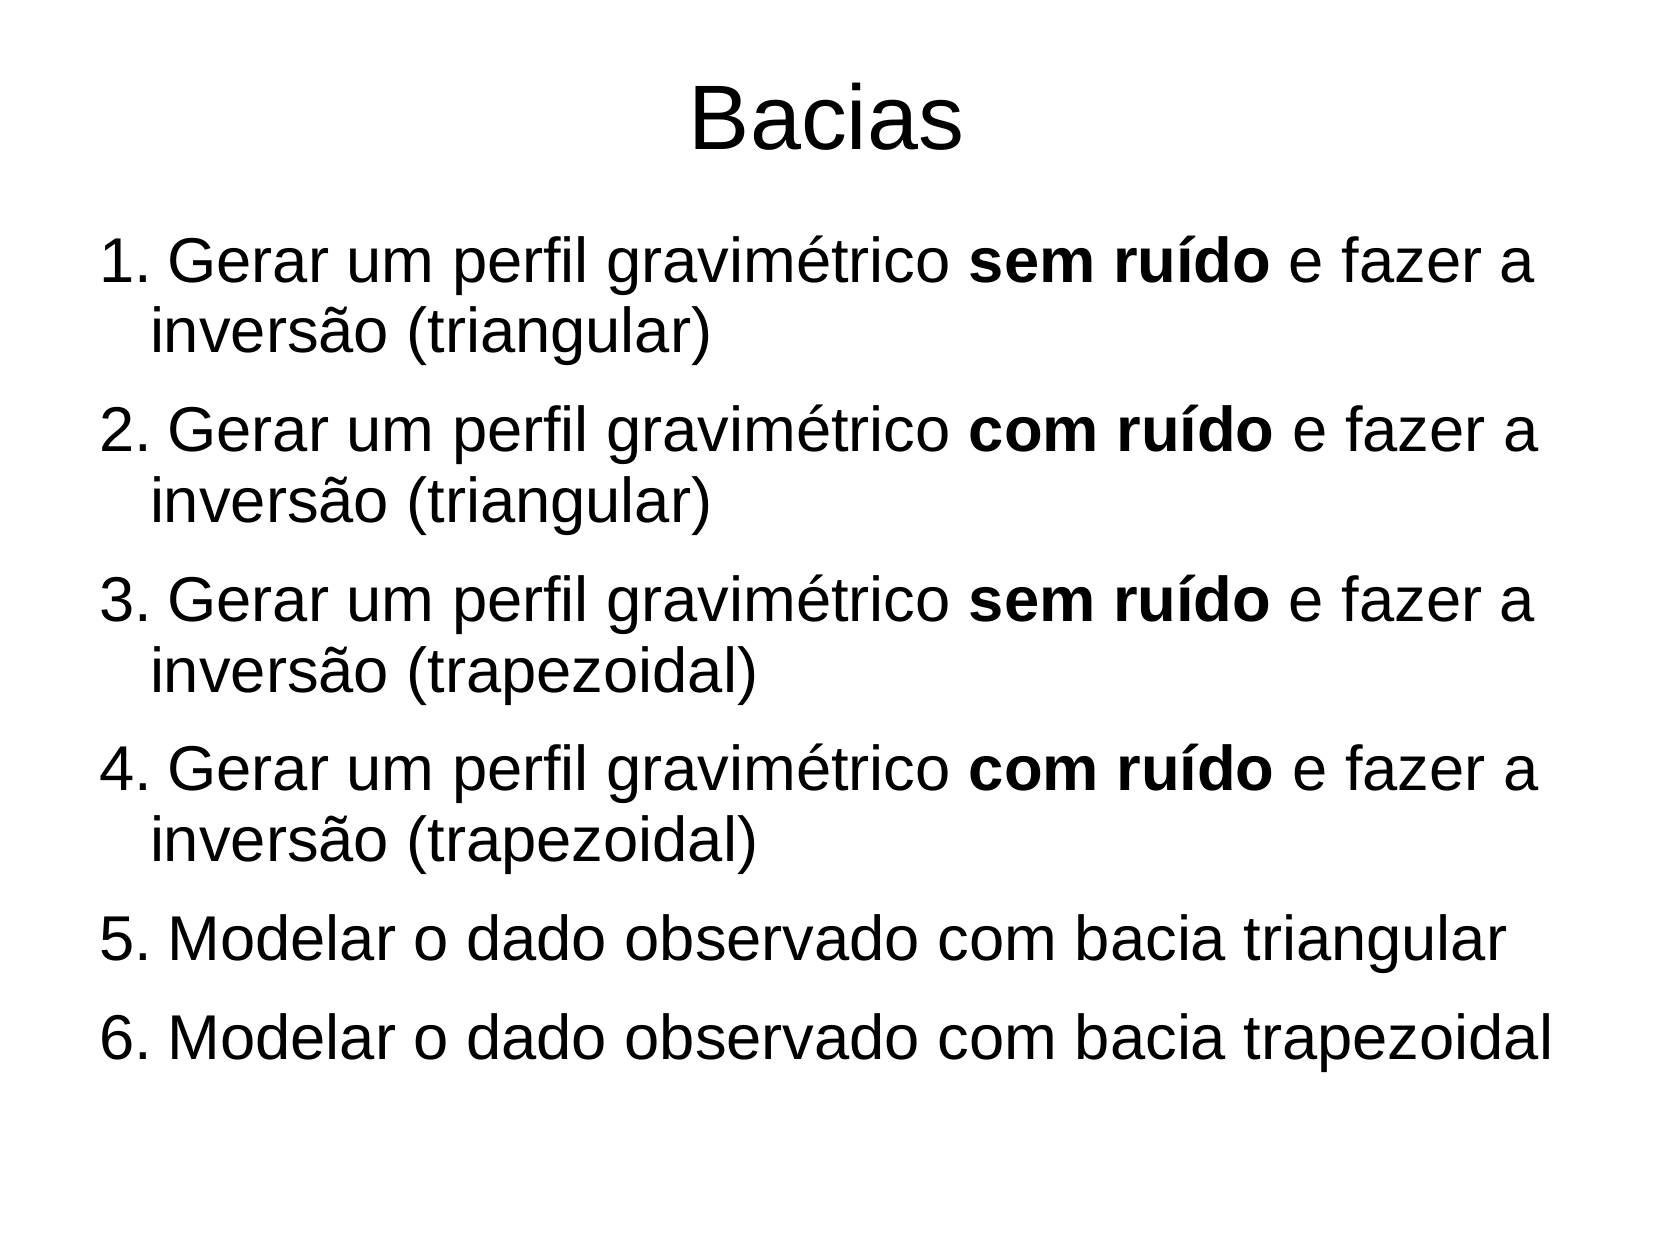

# Bacias
 Gerar um perfil gravimétrico sem ruído e fazer a inversão (triangular)
 Gerar um perfil gravimétrico com ruído e fazer a inversão (triangular)
 Gerar um perfil gravimétrico sem ruído e fazer a inversão (trapezoidal)
 Gerar um perfil gravimétrico com ruído e fazer a inversão (trapezoidal)
 Modelar o dado observado com bacia triangular
 Modelar o dado observado com bacia trapezoidal